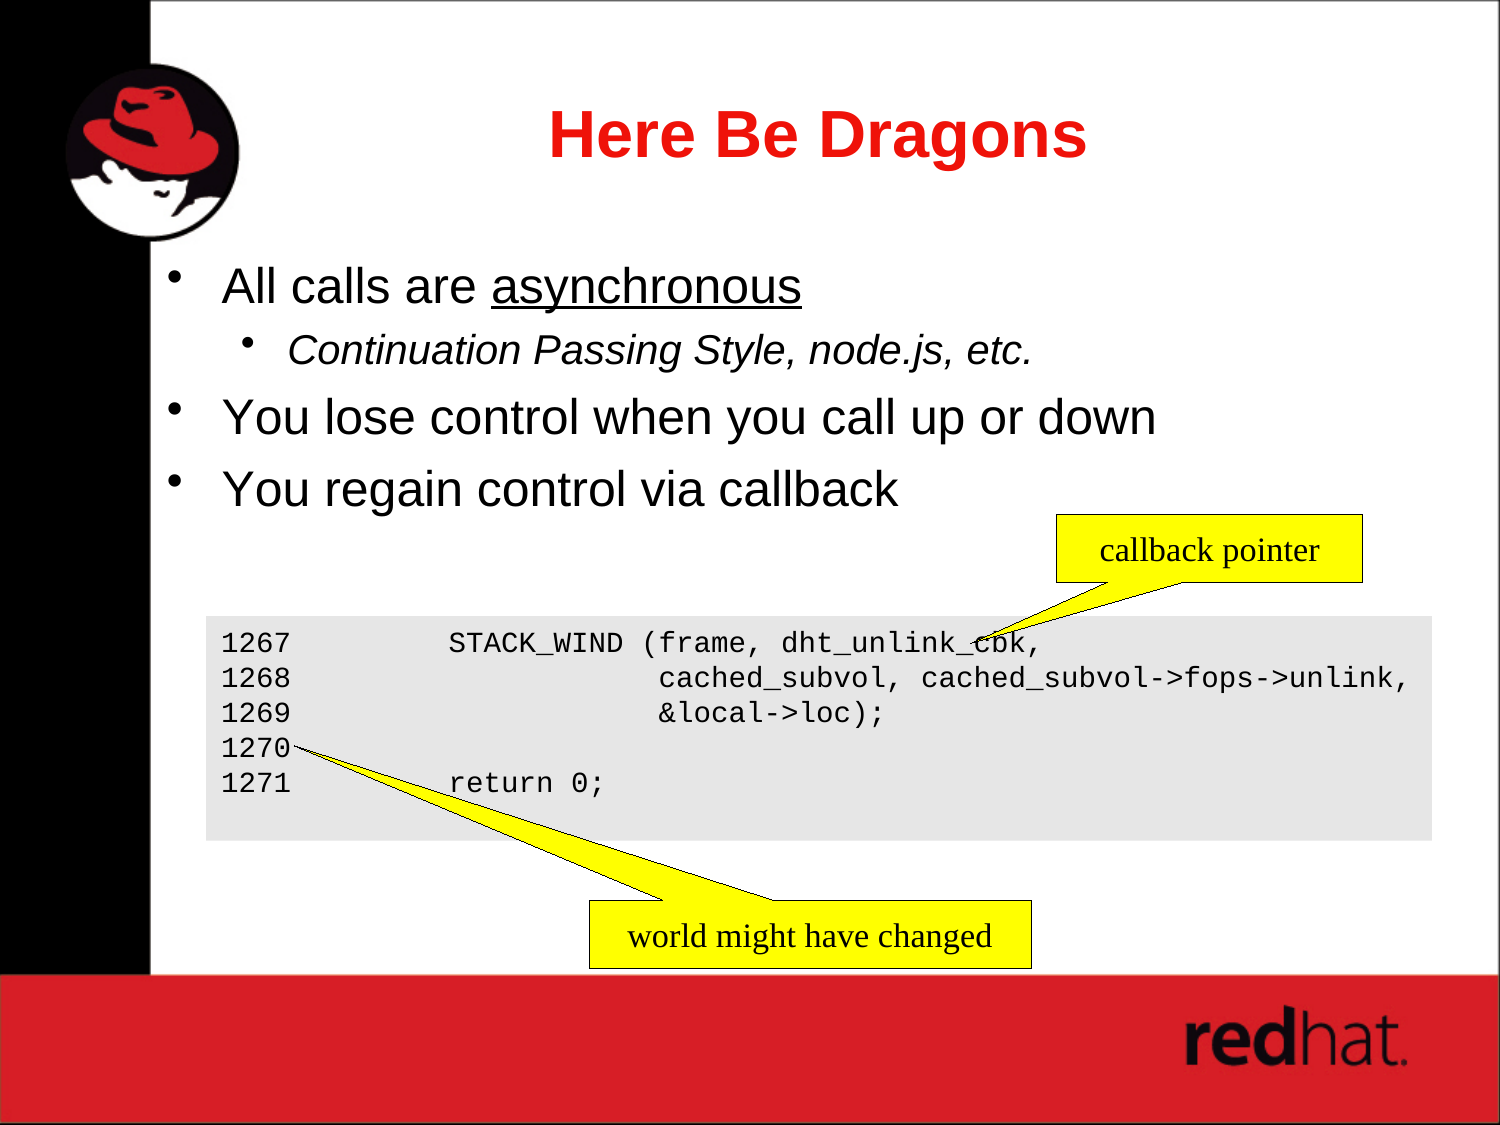

# Here Be Dragons
All calls are asynchronous
Continuation Passing Style, node.js, etc.
You lose control when you call up or down
You regain control via callback
callback pointer
1267 STACK_WIND (frame, dht_unlink_cbk,
1268 cached_subvol, cached_subvol->fops->unlink,
1269 &local->loc);
1270
1271 return 0;
world might have changed